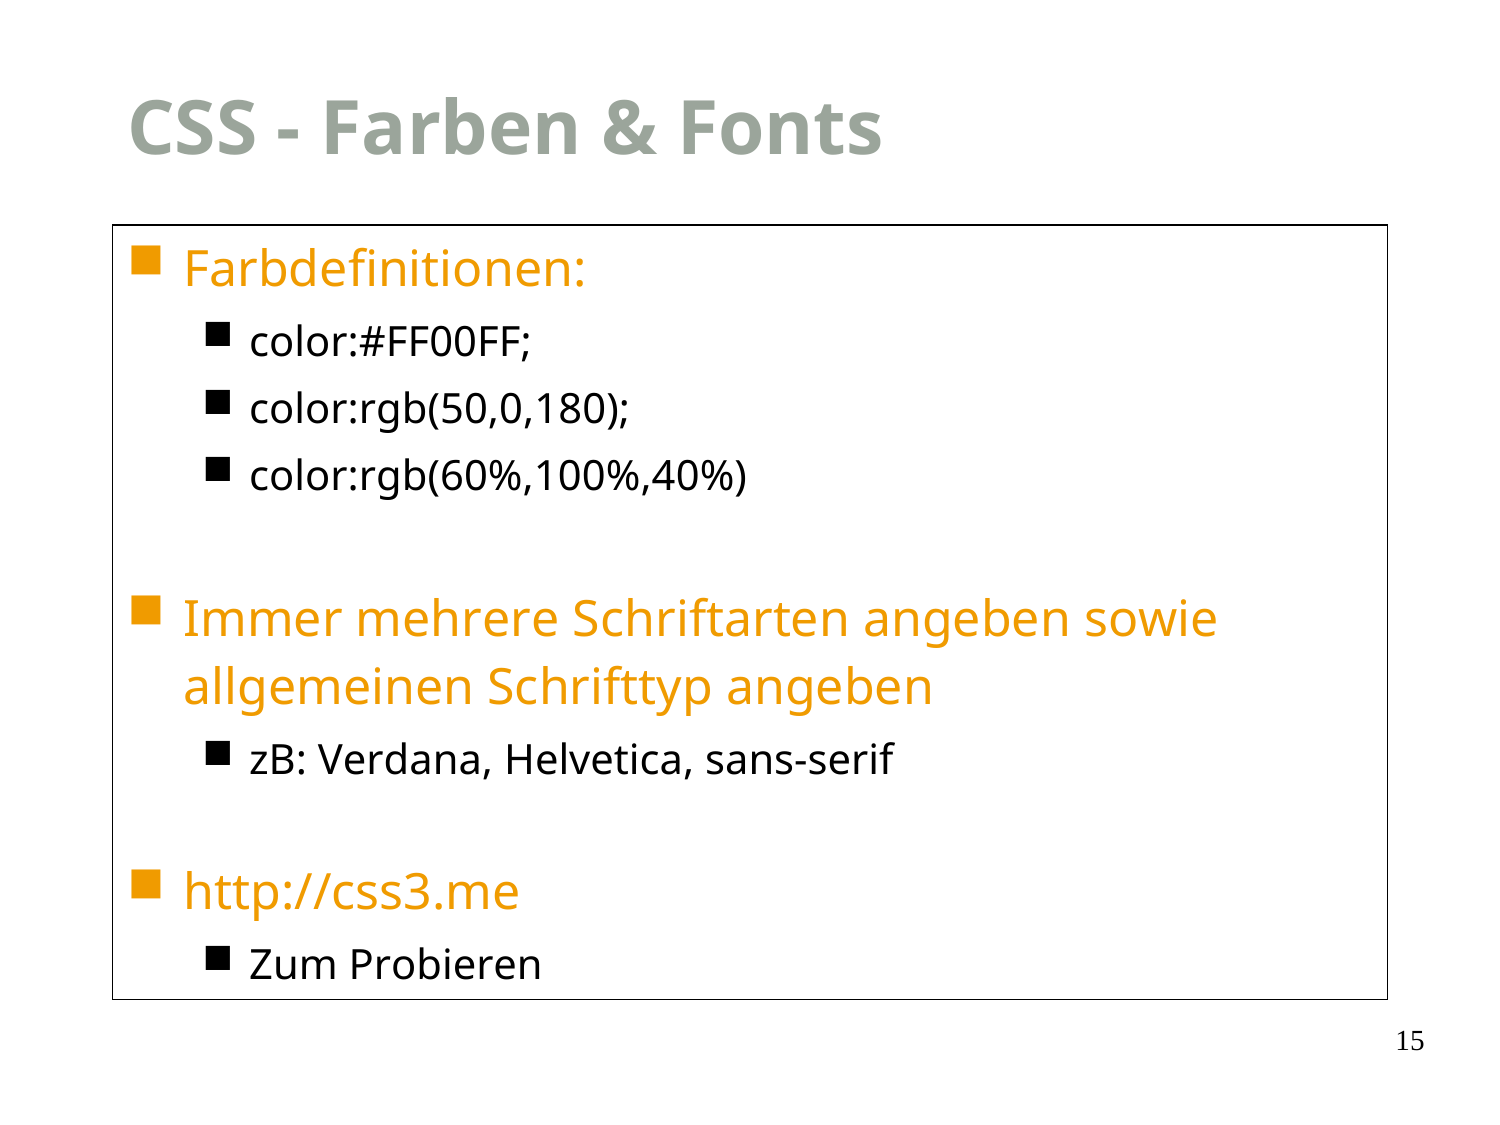

# CSS - Farben & Fonts
Farbdefinitionen:
color:#FF00FF;
color:rgb(50,0,180);
color:rgb(60%,100%,40%)
Immer mehrere Schriftarten angeben sowie allgemeinen Schrifttyp angeben
zB: Verdana, Helvetica, sans-serif
http://css3.me
Zum Probieren
15